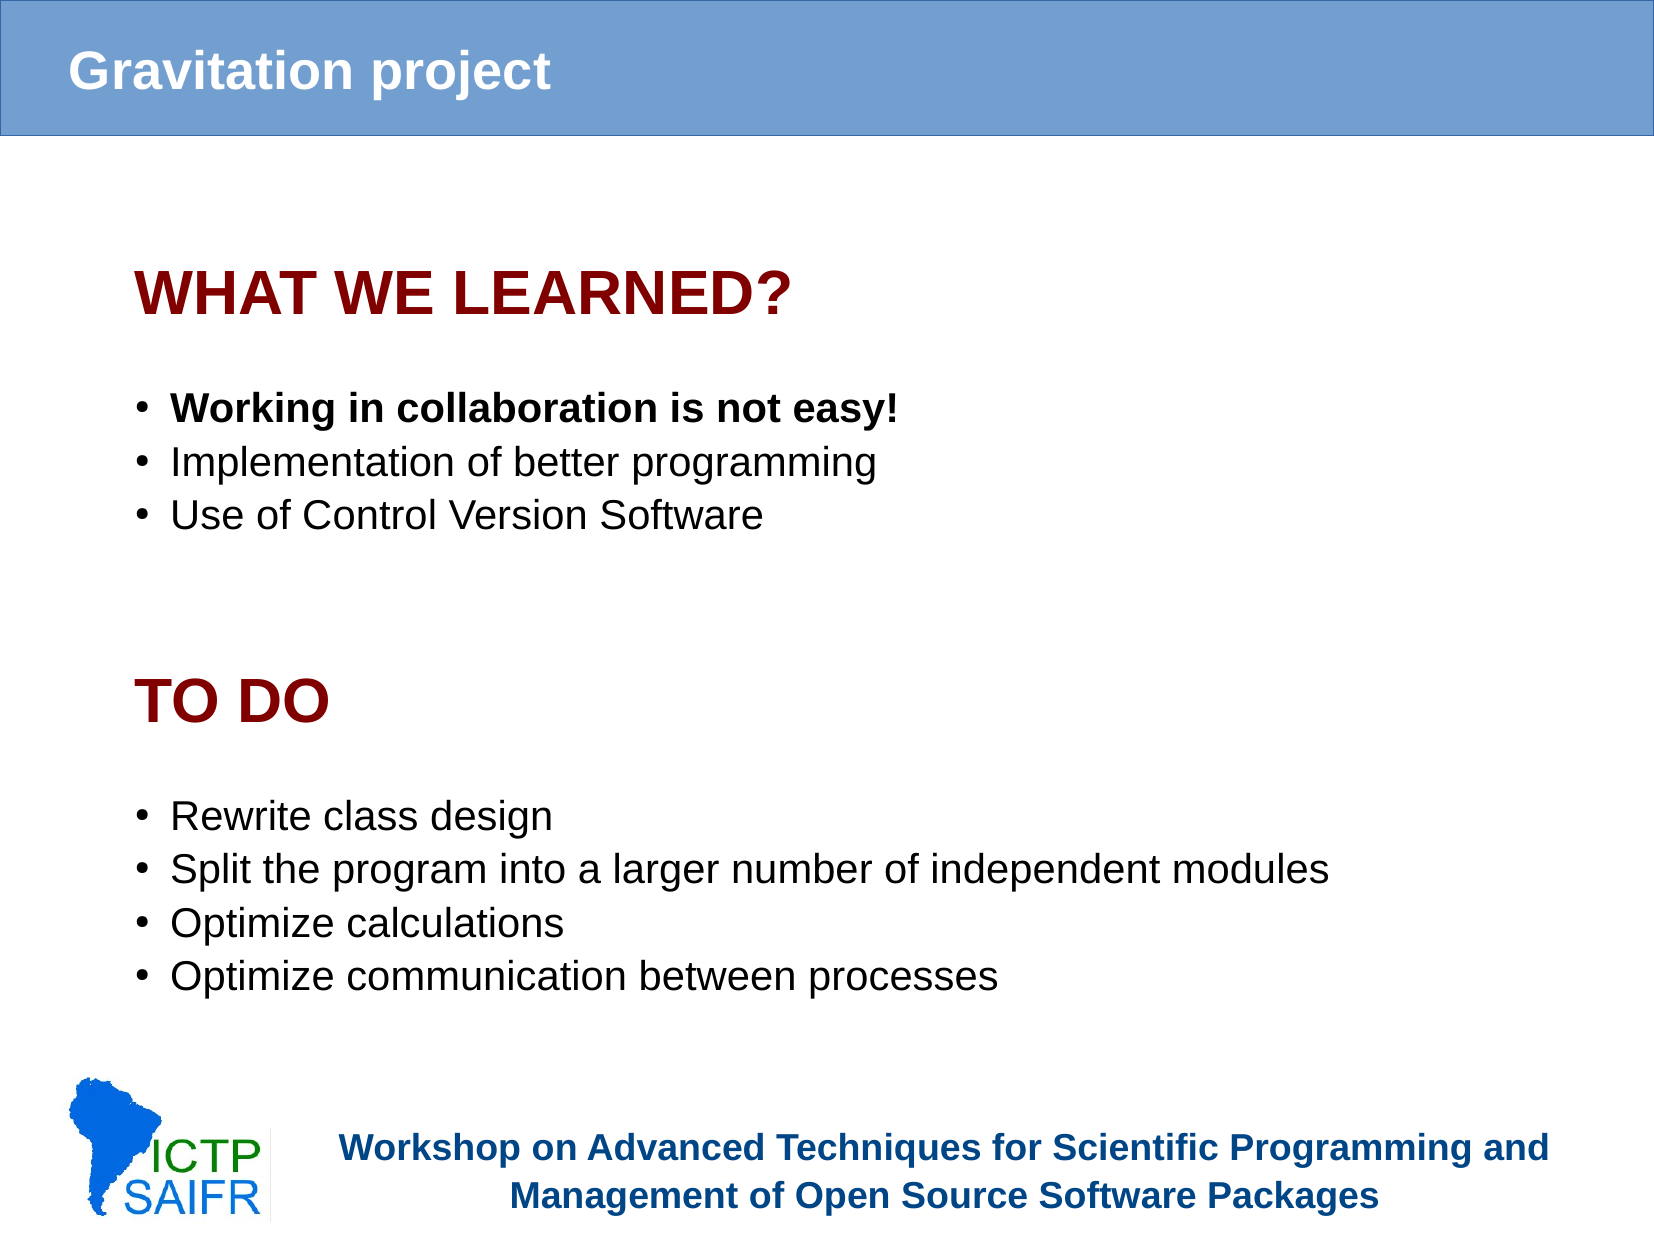

Gravitation project
WHAT WE LEARNED?
Working in collaboration is not easy!
Implementation of better programming
Use of Control Version Software
TO DO
Rewrite class design
Split the program into a larger number of independent modules
Optimize calculations
Optimize communication between processes
Workshop on Advanced Techniques for Scientific Programming and Management of Open Source Software Packages